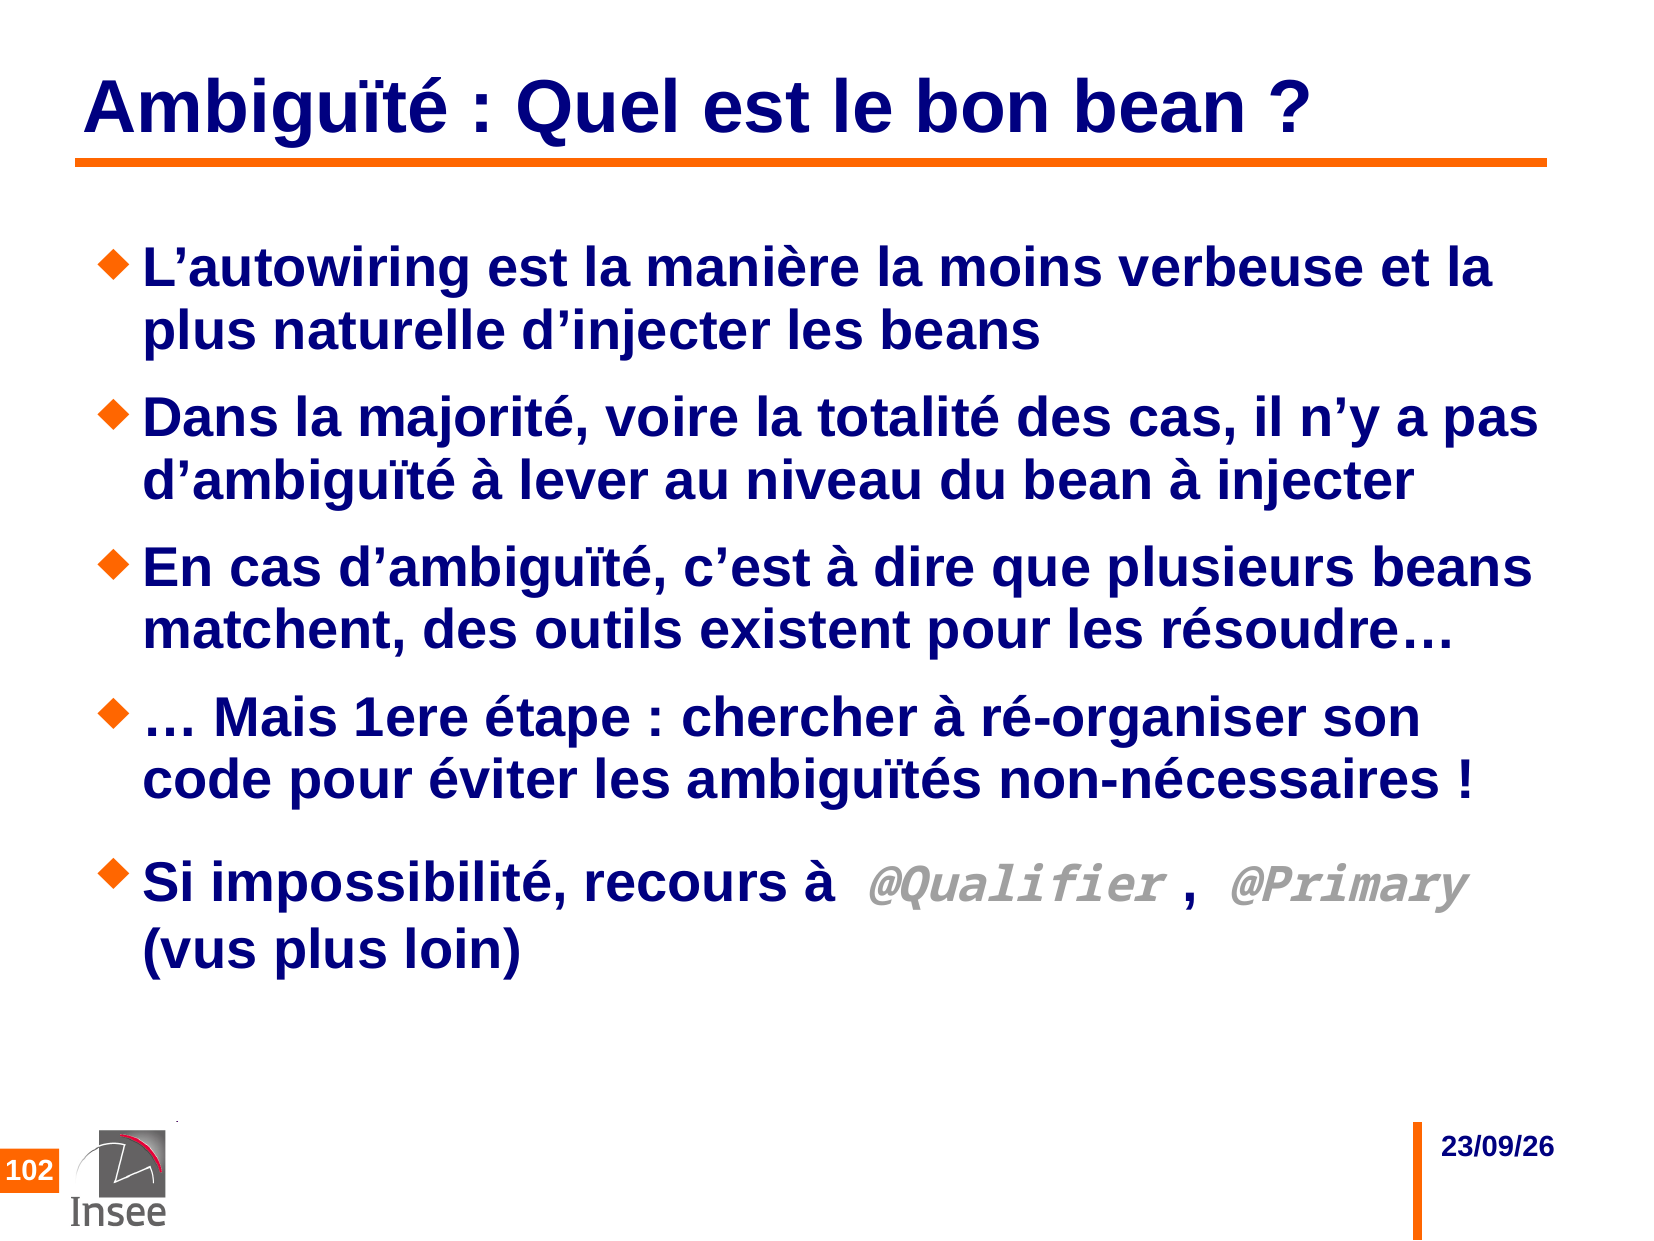

# Ambiguïté : Quel est le bon bean ?
L’autowiring est la manière la moins verbeuse et la plus naturelle d’injecter les beans
Dans la majorité, voire la totalité des cas, il n’y a pas d’ambiguïté à lever au niveau du bean à injecter
En cas d’ambiguïté, c’est à dire que plusieurs beans matchent, des outils existent pour les résoudre…
… Mais 1ere étape : chercher à ré-organiser son code pour éviter les ambiguïtés non-nécessaires !
Si impossibilité, recours à @Qualifier , @Primary (vus plus loin)
102